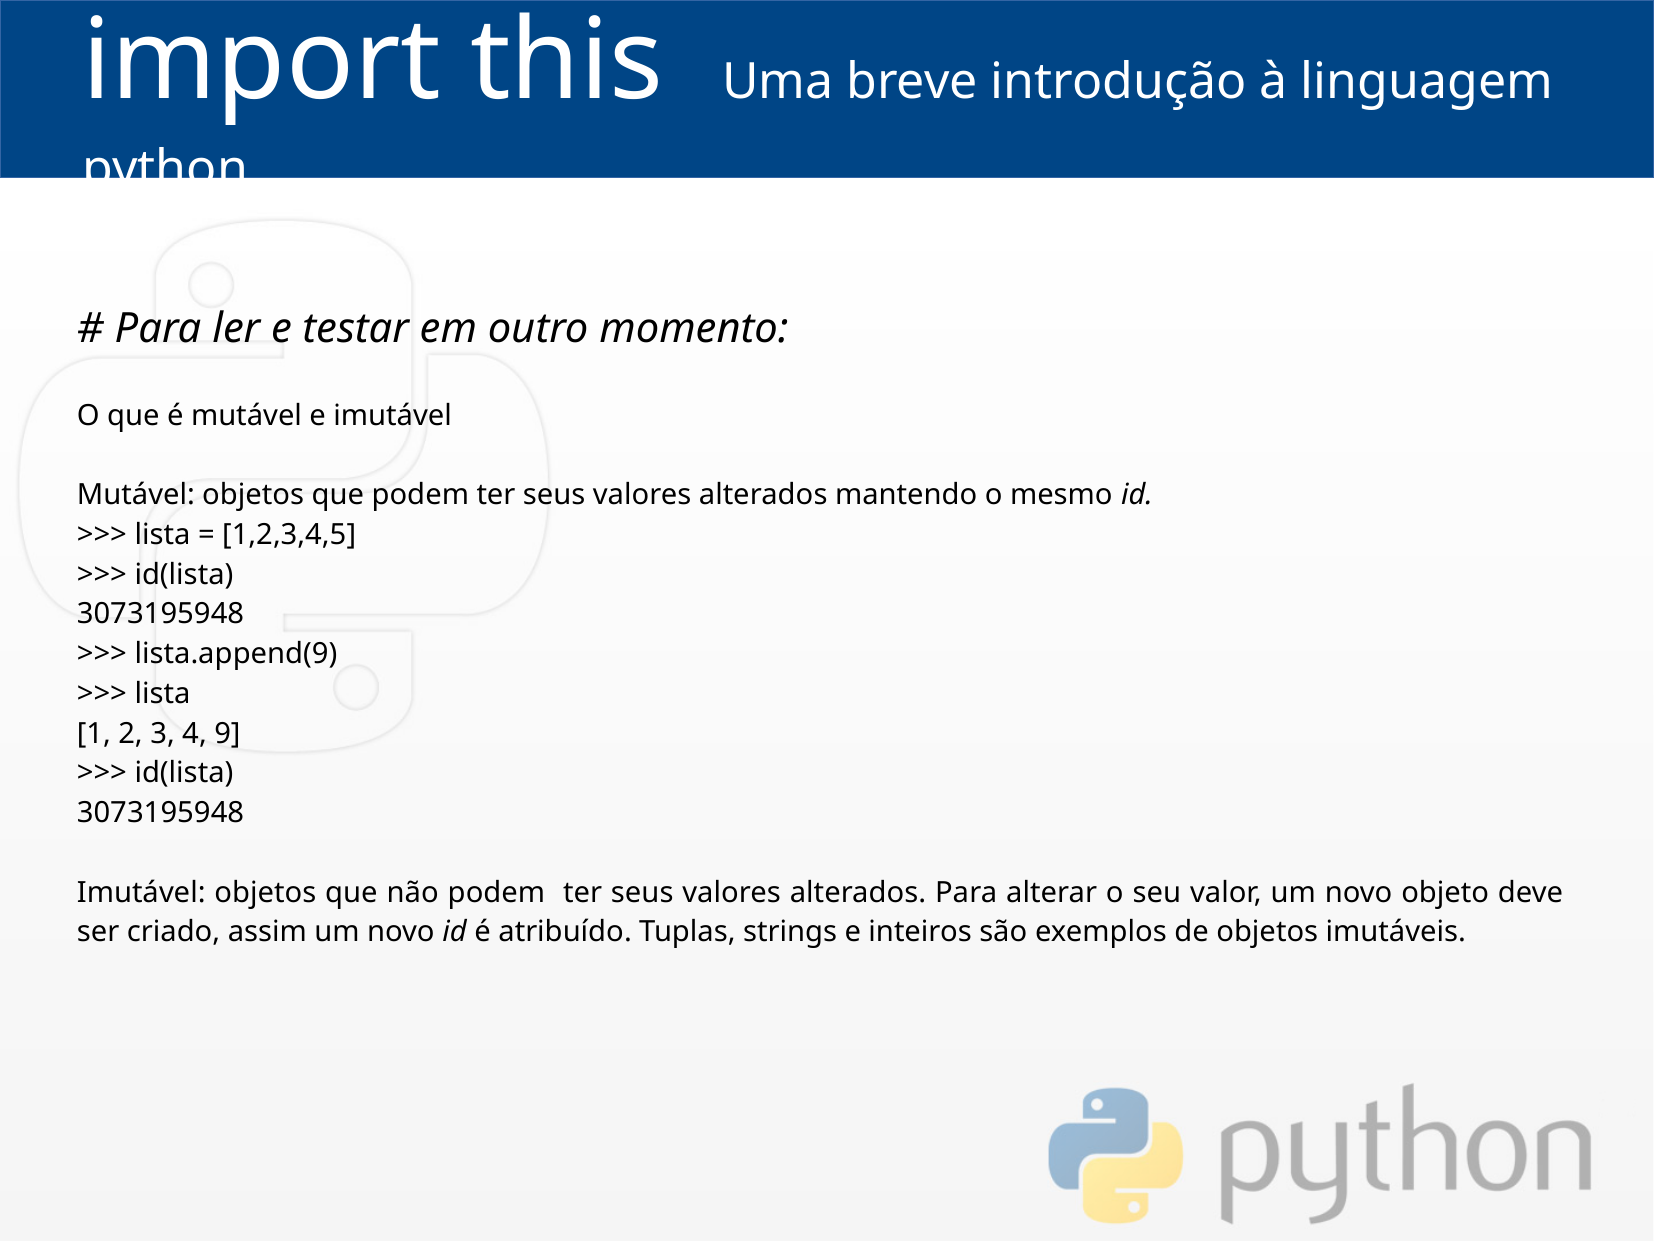

import this Uma breve introdução à linguagem python
# # Para ler e testar em outro momento:
O que é mutável e imutável
Mutável: objetos que podem ter seus valores alterados mantendo o mesmo id.
>>> lista = [1,2,3,4,5]
>>> id(lista)
3073195948
>>> lista.append(9)
>>> lista
[1, 2, 3, 4, 9]
>>> id(lista)
3073195948
Imutável: objetos que não podem ter seus valores alterados. Para alterar o seu valor, um novo objeto deve ser criado, assim um novo id é atribuído. Tuplas, strings e inteiros são exemplos de objetos imutáveis.